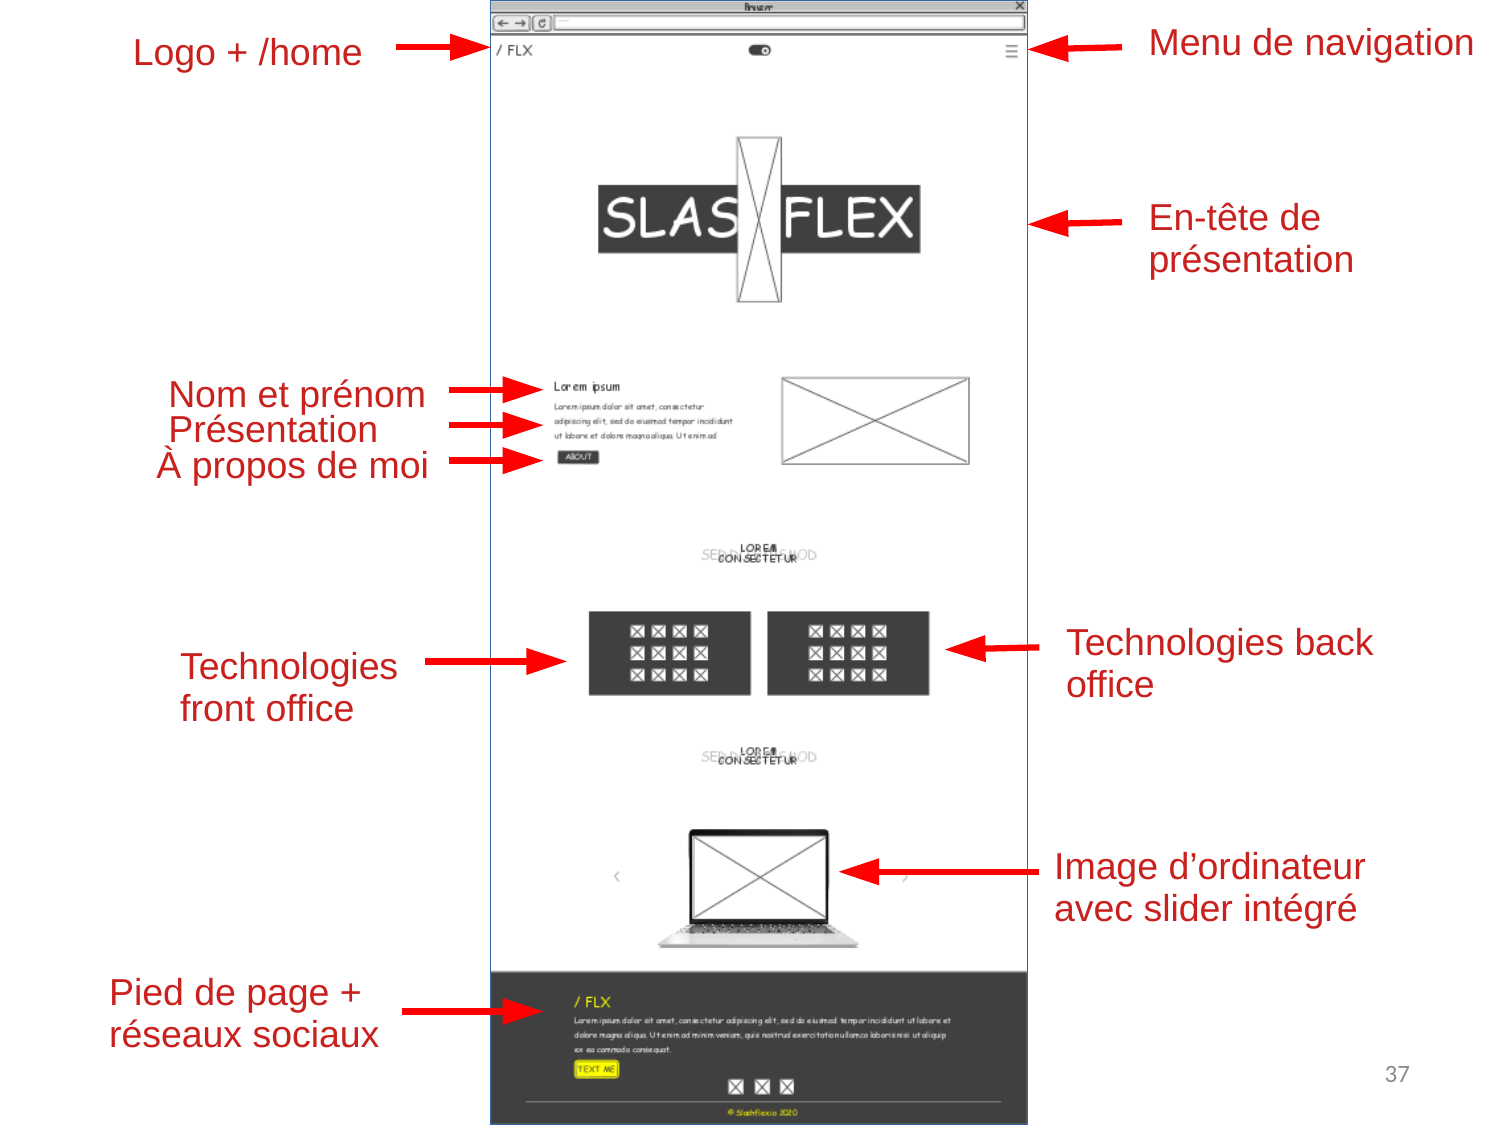

Menu de navigation
Logo + /home
En-tête de présentation
Nom et prénom
Présentation
À propos de moi
Technologies back office
Technologies front office
Image d’ordinateur avec slider intégré
Pied de page + réseaux sociaux
Soutenance Concepteur Développeur d'Application - David Saoud - 26/11/2020
37